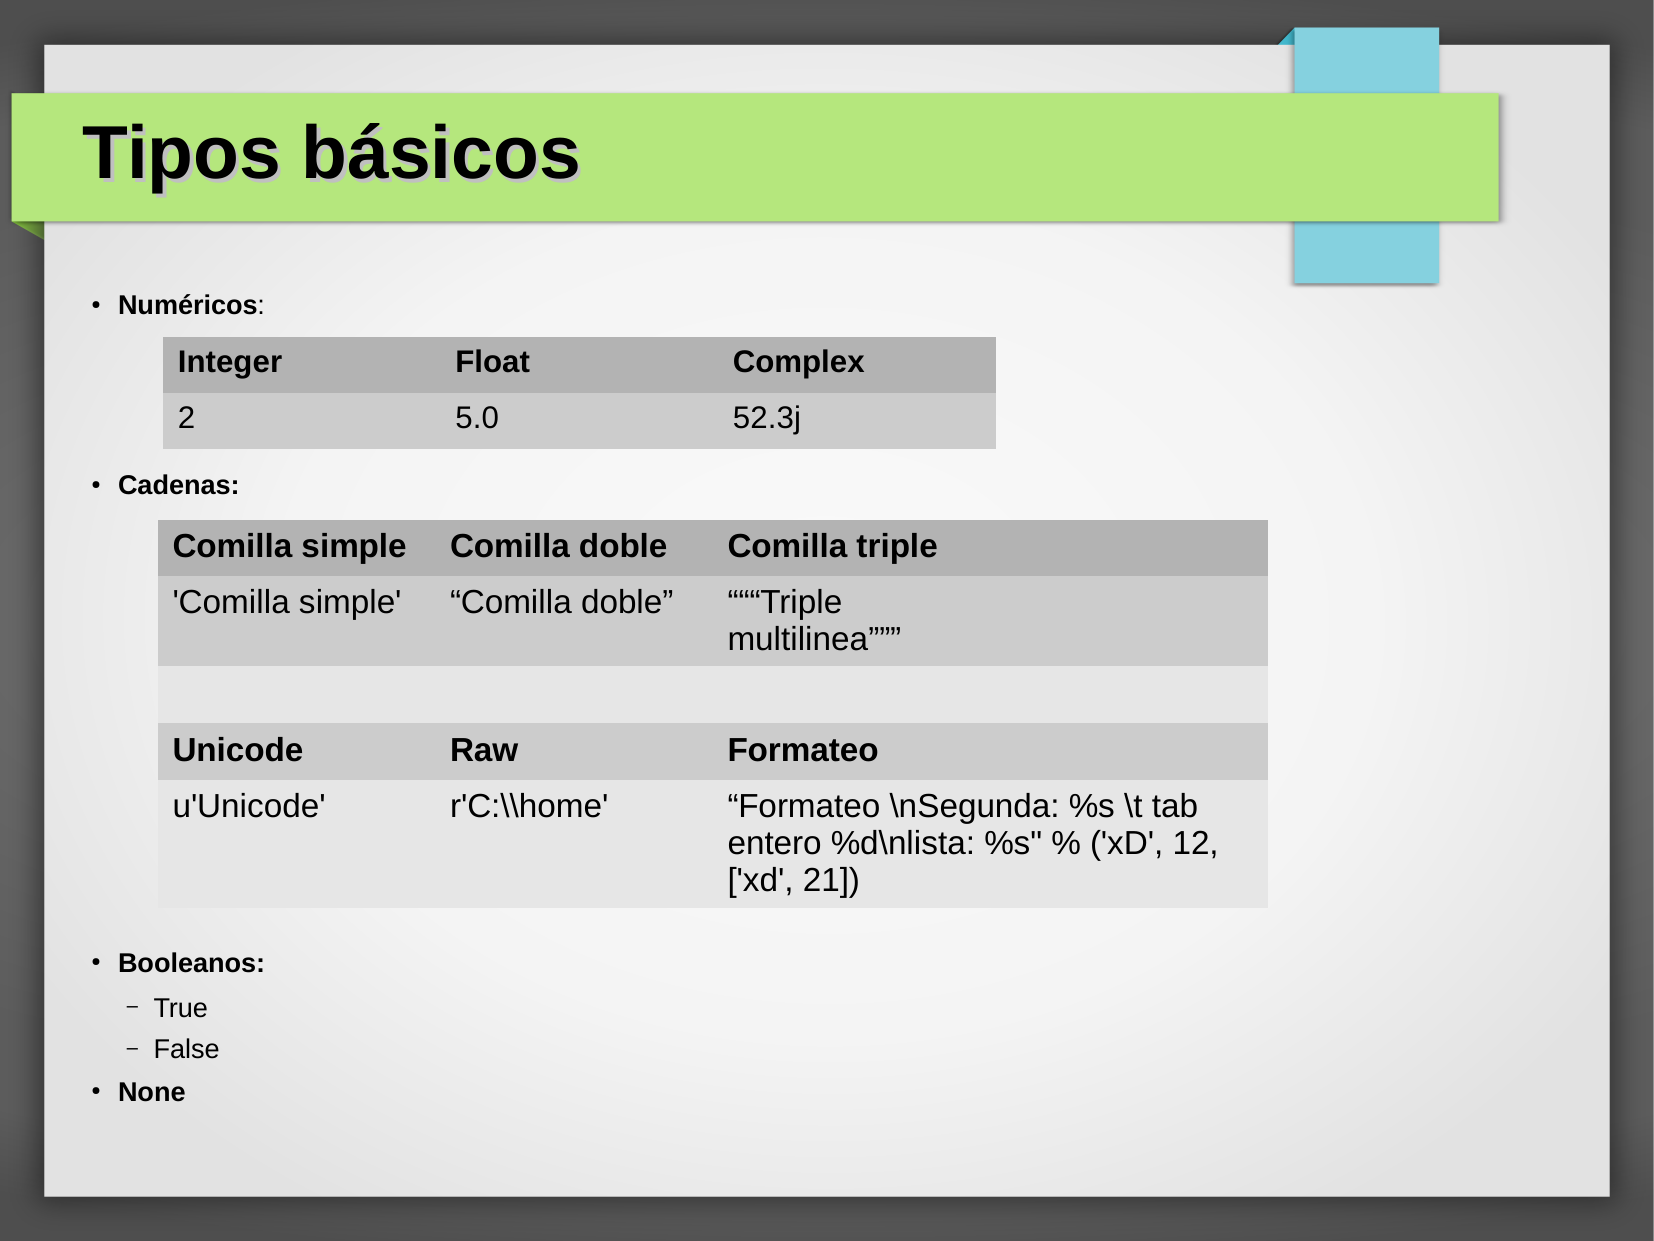

# Tipos básicos
Numéricos:
Cadenas:
Booleanos:
True
False
None
| Integer | Float | Complex |
| --- | --- | --- |
| 2 | 5.0 | 52.3j |
| Comilla simple | Comilla doble | Comilla triple | |
| --- | --- | --- | --- |
| 'Comilla simple' | “Comilla doble” | “““Triple multilinea””” | |
| | | | |
| Unicode | Raw | Formateo | |
| u'Unicode' | r'C:\\home' | “Formateo \nSegunda: %s \t tab entero %d\nlista: %s" % ('xD', 12, ['xd', 21]) | |